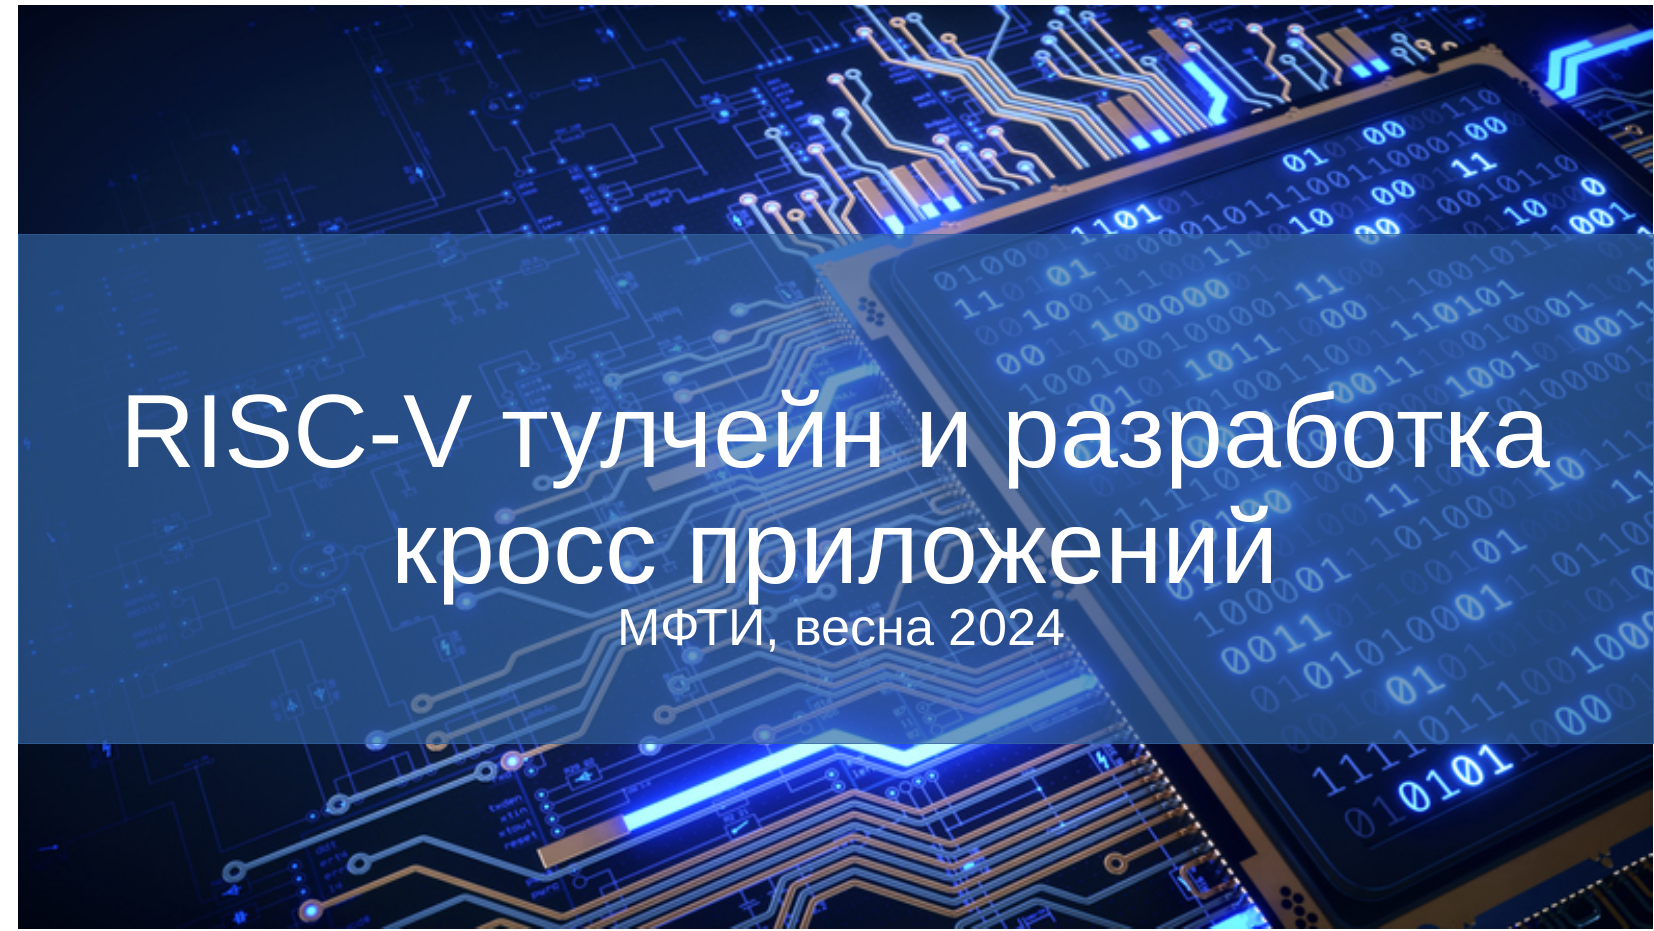

RISC-V тулчейн и разработка кросс приложений
МФТИ, весна 2024